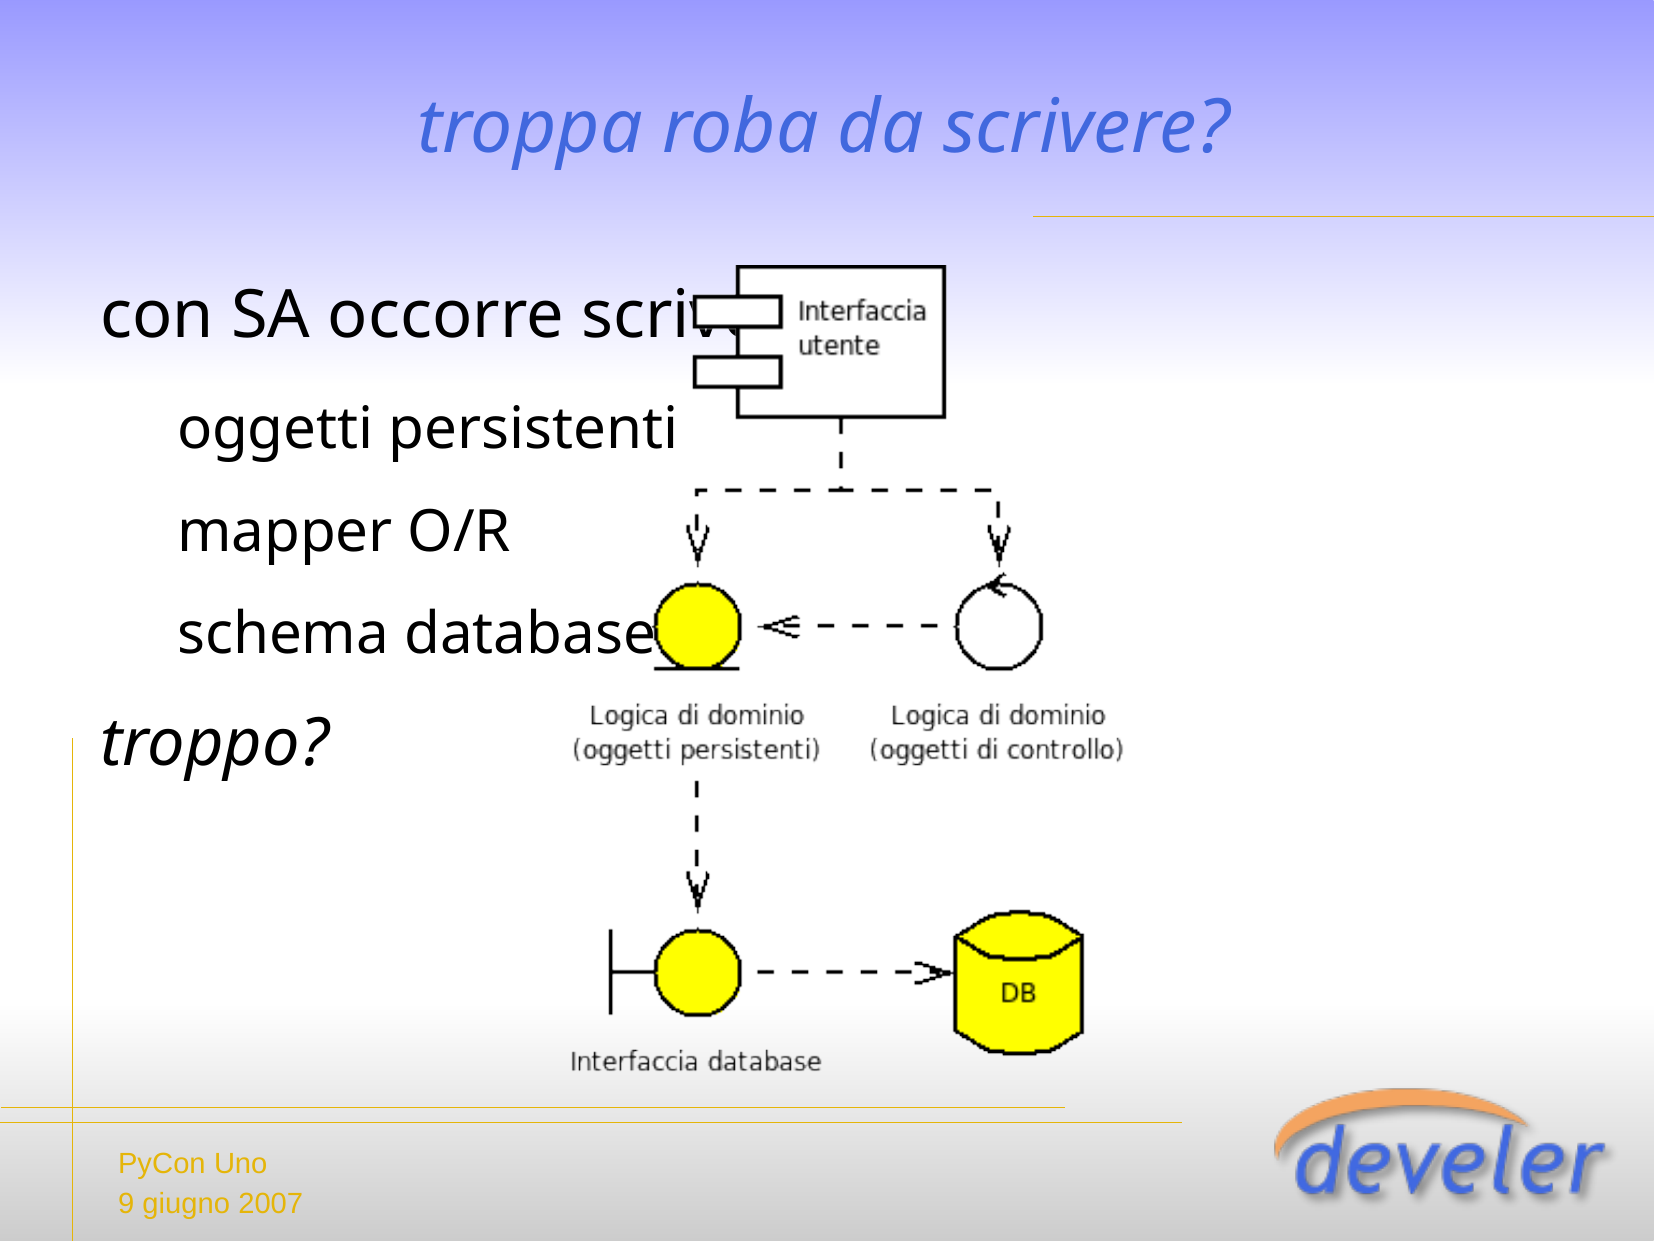

# troppa roba da scrivere?
con SA occorre scrivere:
oggetti persistenti
mapper O/R
schema database
troppo?
PyCon Uno
9 giugno 2007